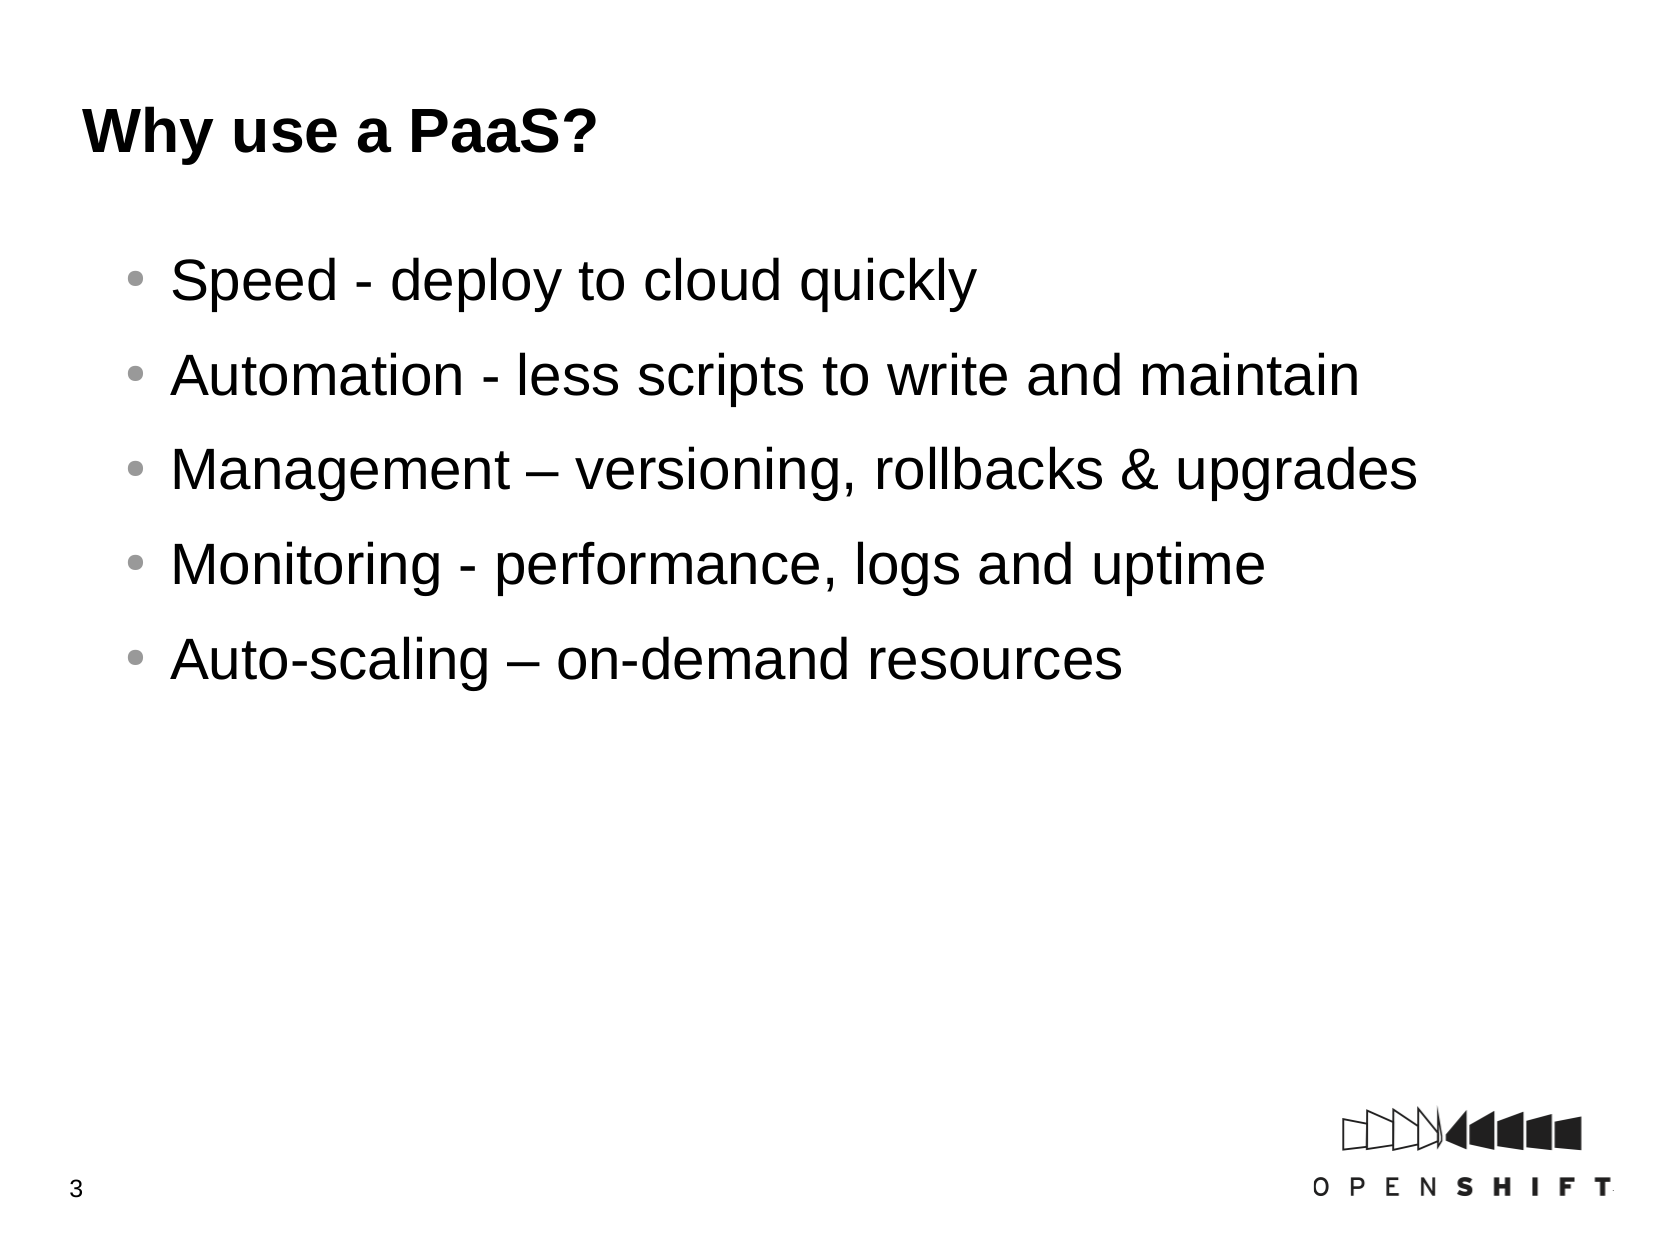

# Why use a PaaS?
Speed - deploy to cloud quickly
Automation - less scripts to write and maintain
Management – versioning, rollbacks & upgrades
Monitoring - performance, logs and uptime
Auto-scaling – on-demand resources